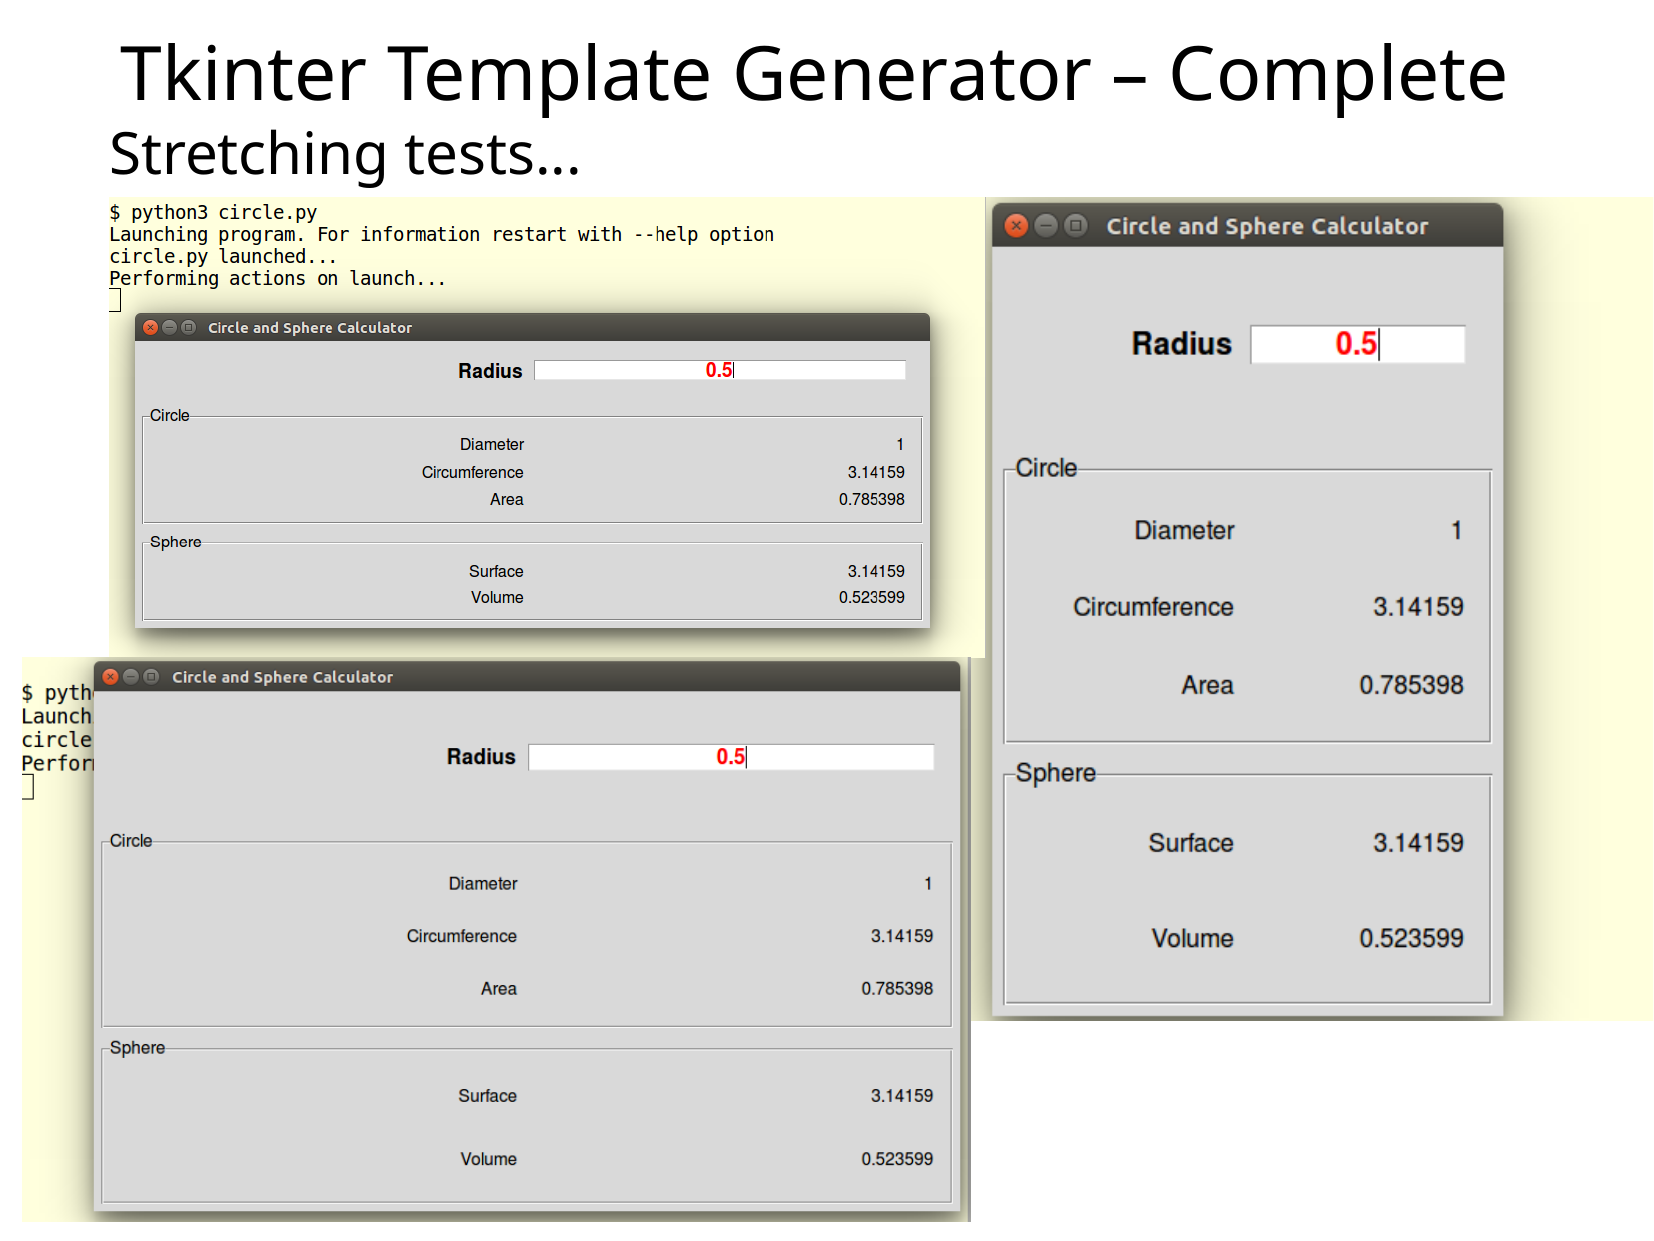

Tkinter Template Generator – Complete
# Stretching tests...